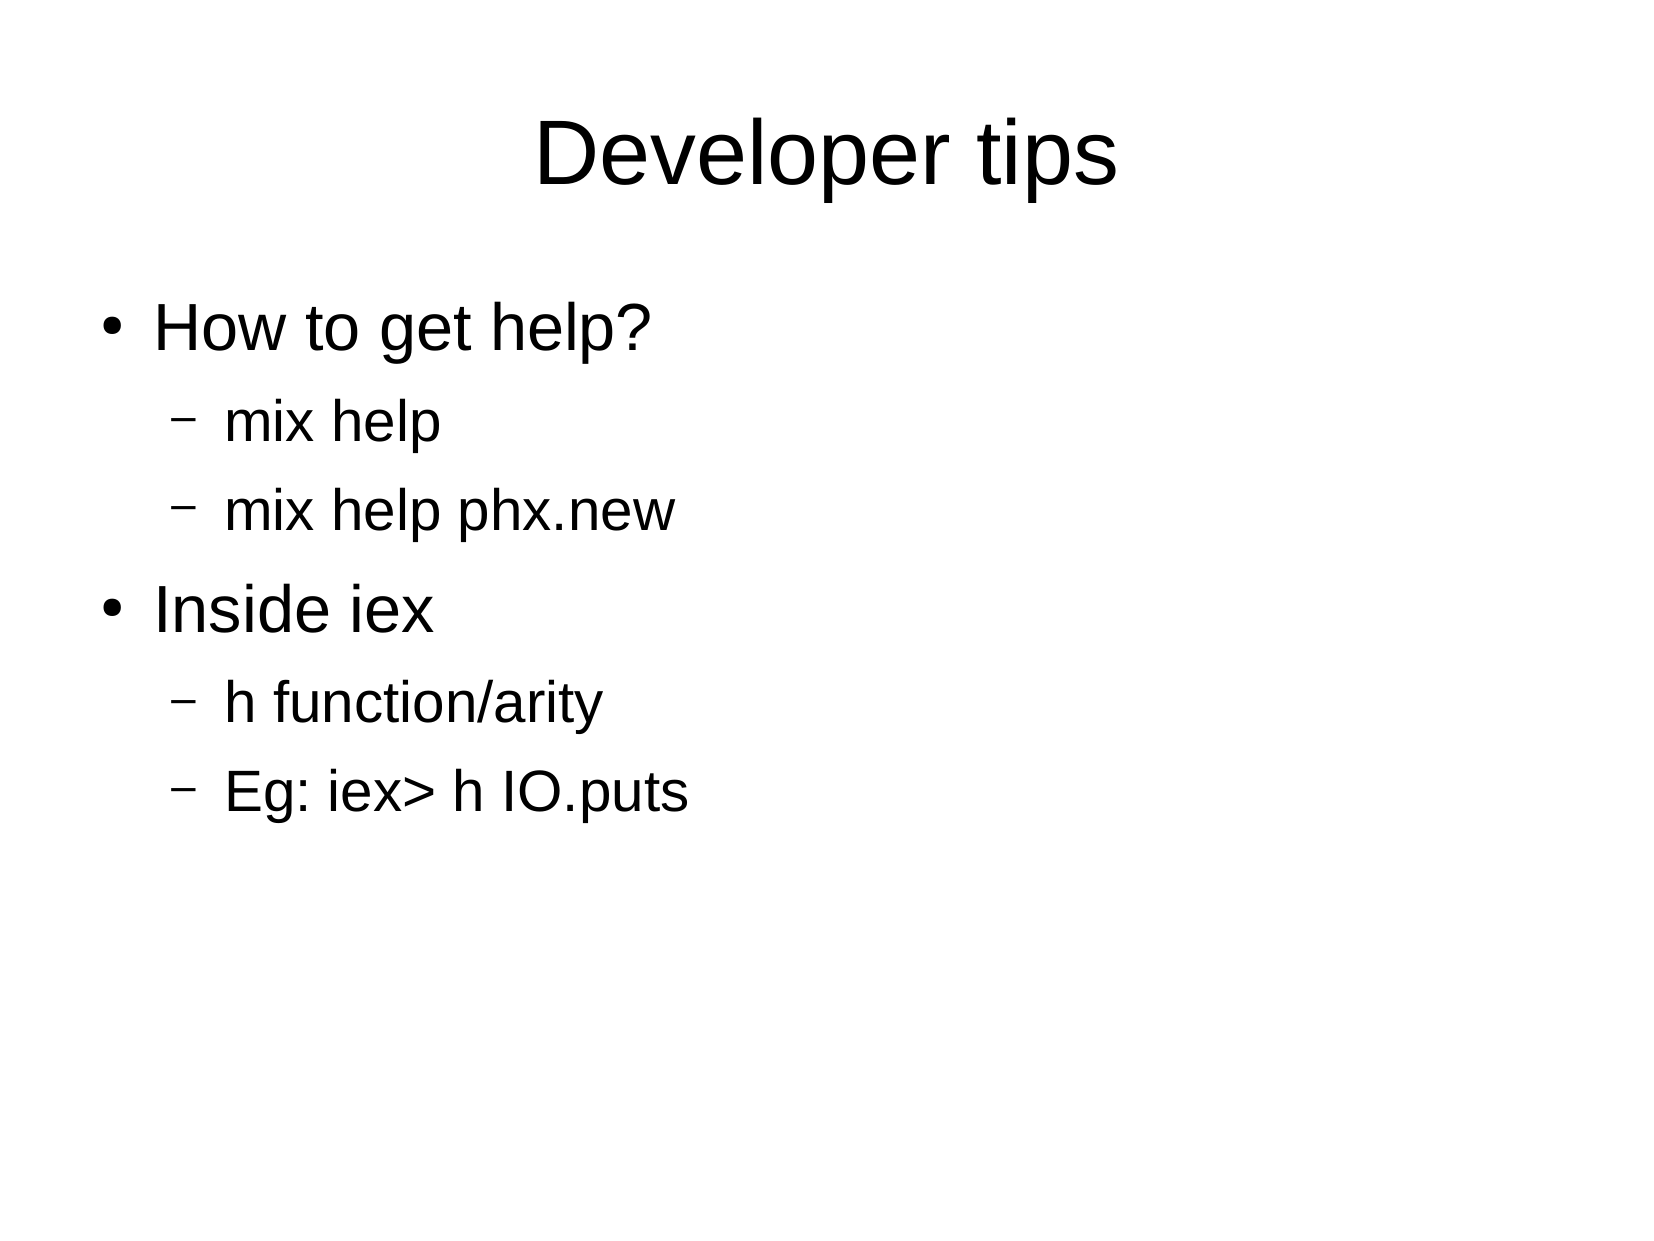

# Developer tips
How to get help?
mix help
mix help phx.new
Inside iex
h function/arity
Eg: iex> h IO.puts